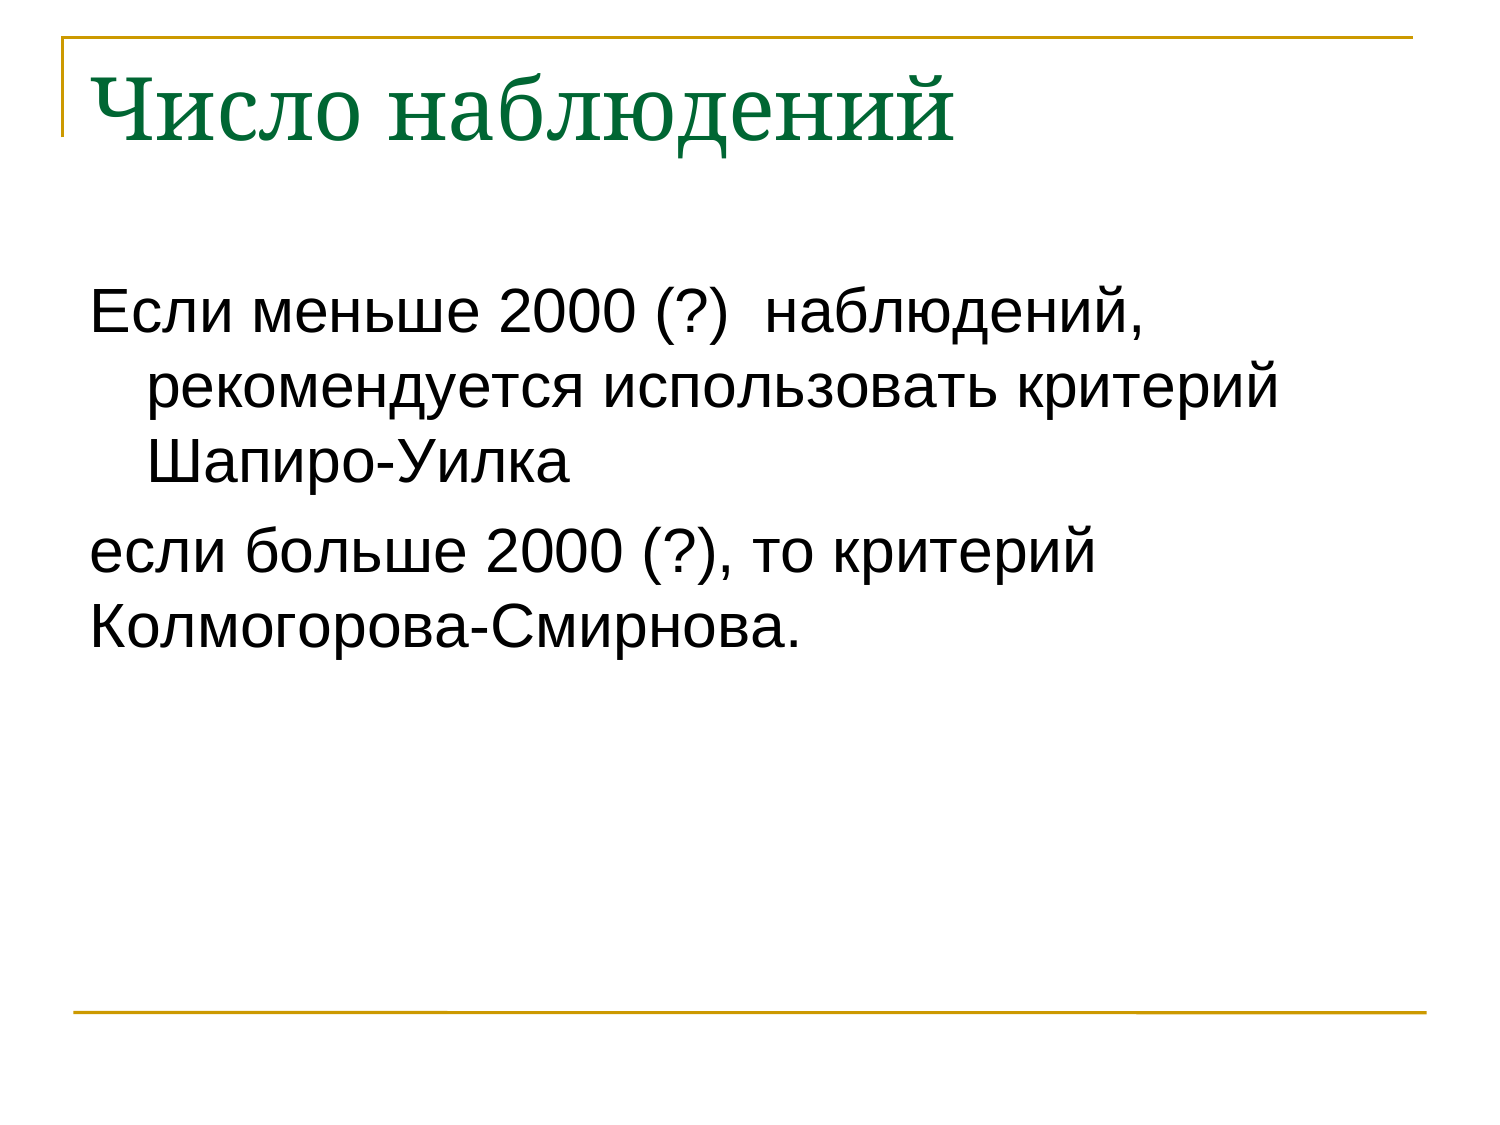

# Число наблюдений
Если меньше 2000 (?) наблюдений, рекомендуется использовать критерий Шапиро-Уилка
если больше 2000 (?), то критерий Колмогорова-Смирнова.